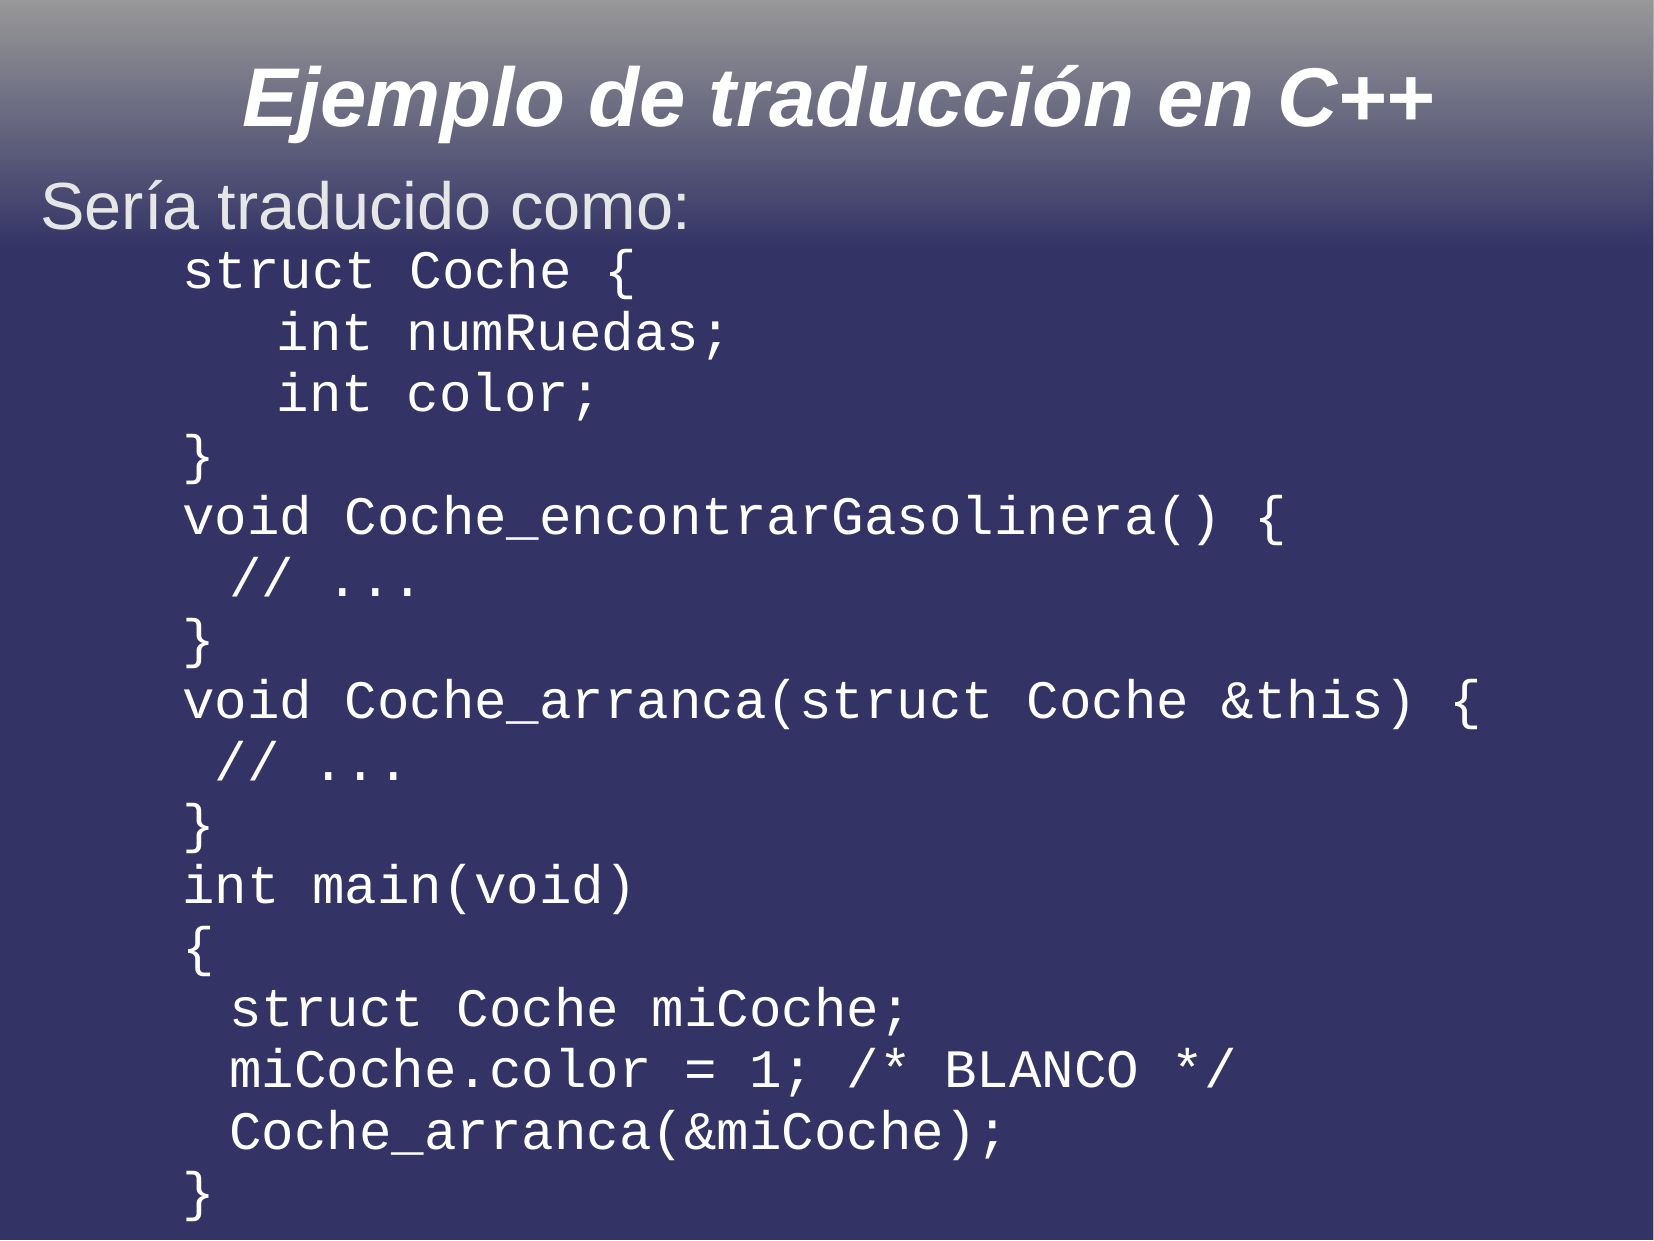

# Ejemplo de traducción en C++
Sería traducido como:
struct Coche {
int numRuedas;
int color;
}
void Coche_encontrarGasolinera() {
// ...
}
void Coche_arranca(struct Coche &this) {
 // ...
}
int main(void)
{
struct Coche miCoche;
miCoche.color = 1; /* BLANCO */
Coche_arranca(&miCoche);
}